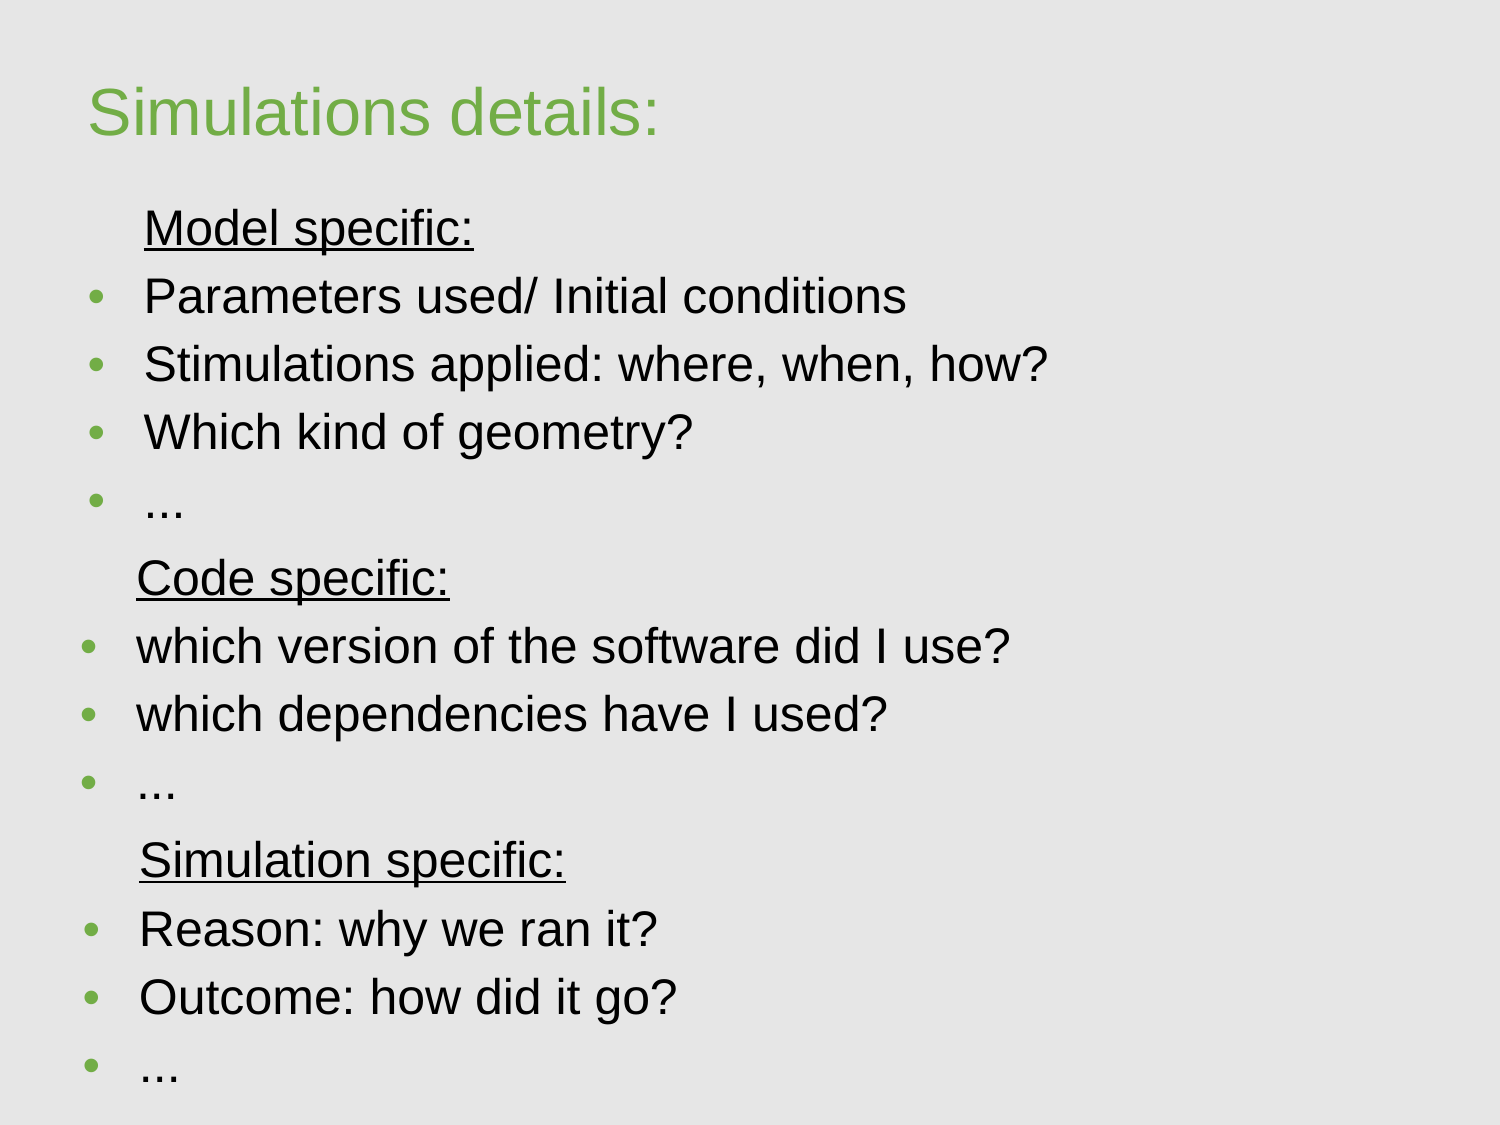

# Simulations details:
Model specific:
Parameters used/ Initial conditions
Stimulations applied: where, when, how?
Which kind of geometry?
...
Code specific:
which version of the software did I use?
which dependencies have I used?
...
Simulation specific:
Reason: why we ran it?
Outcome: how did it go?
...
17